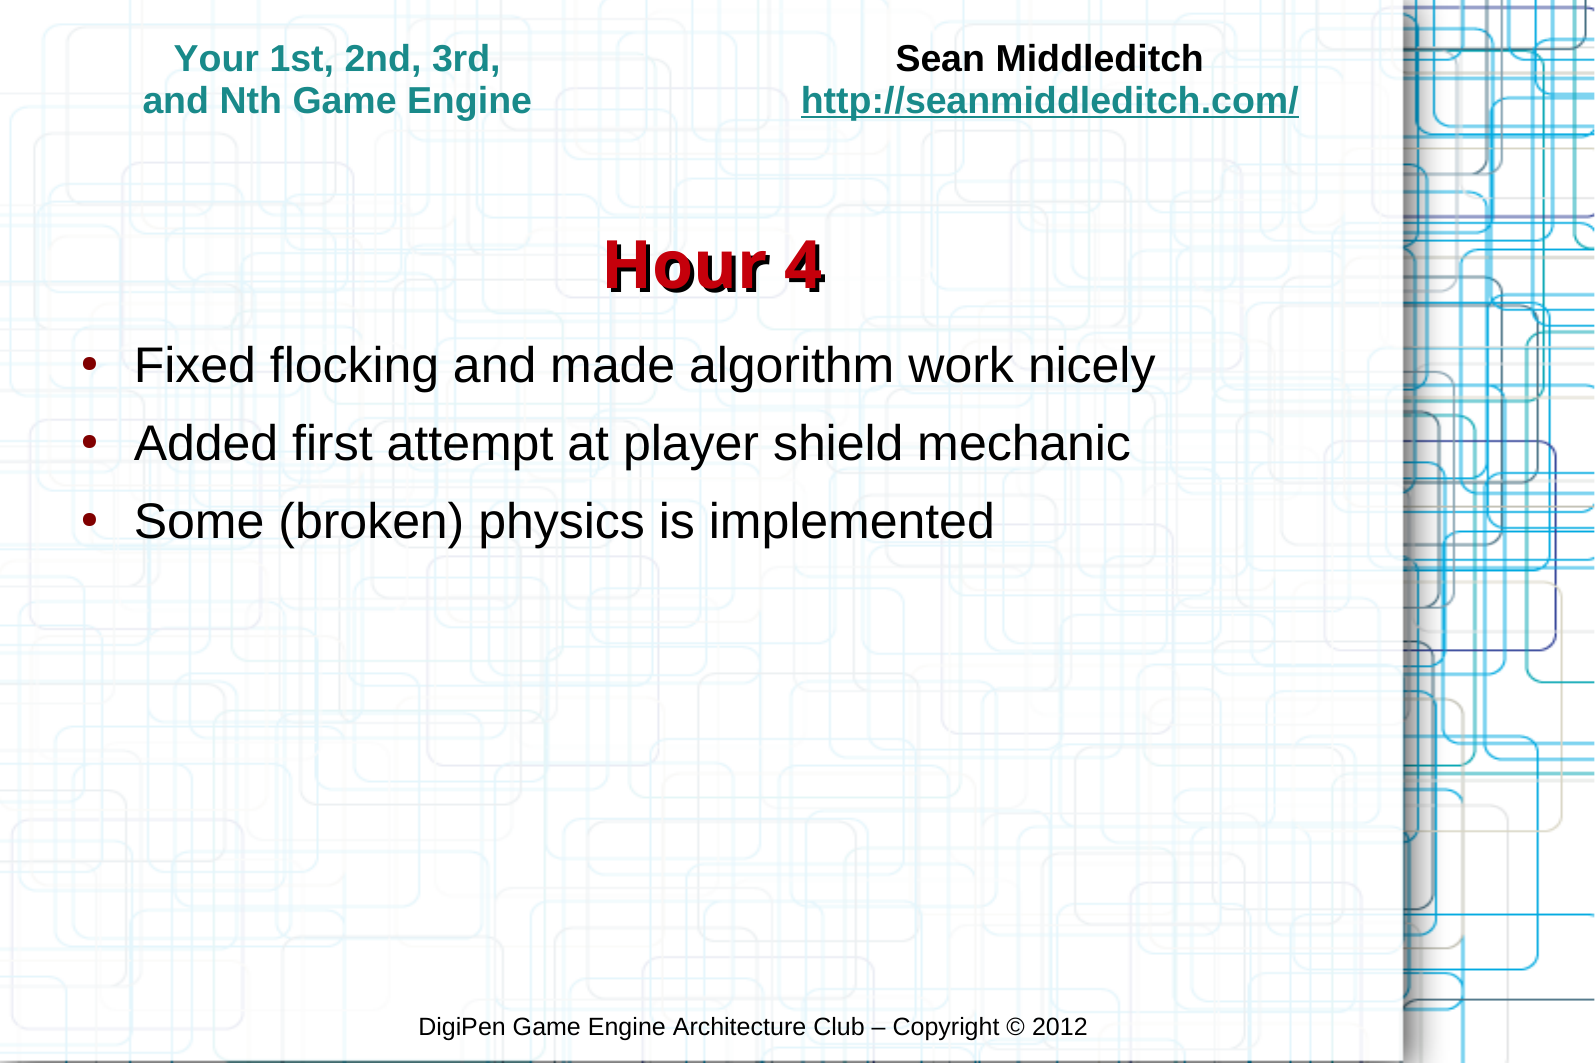

Your 1st, 2nd, 3rd,
and Nth Game Engine
Sean Middleditch
http://seanmiddleditch.com/
# Hour 4
Fixed flocking and made algorithm work nicely
Added first attempt at player shield mechanic
Some (broken) physics is implemented
DigiPen Game Engine Architecture Club – Copyright © 2012